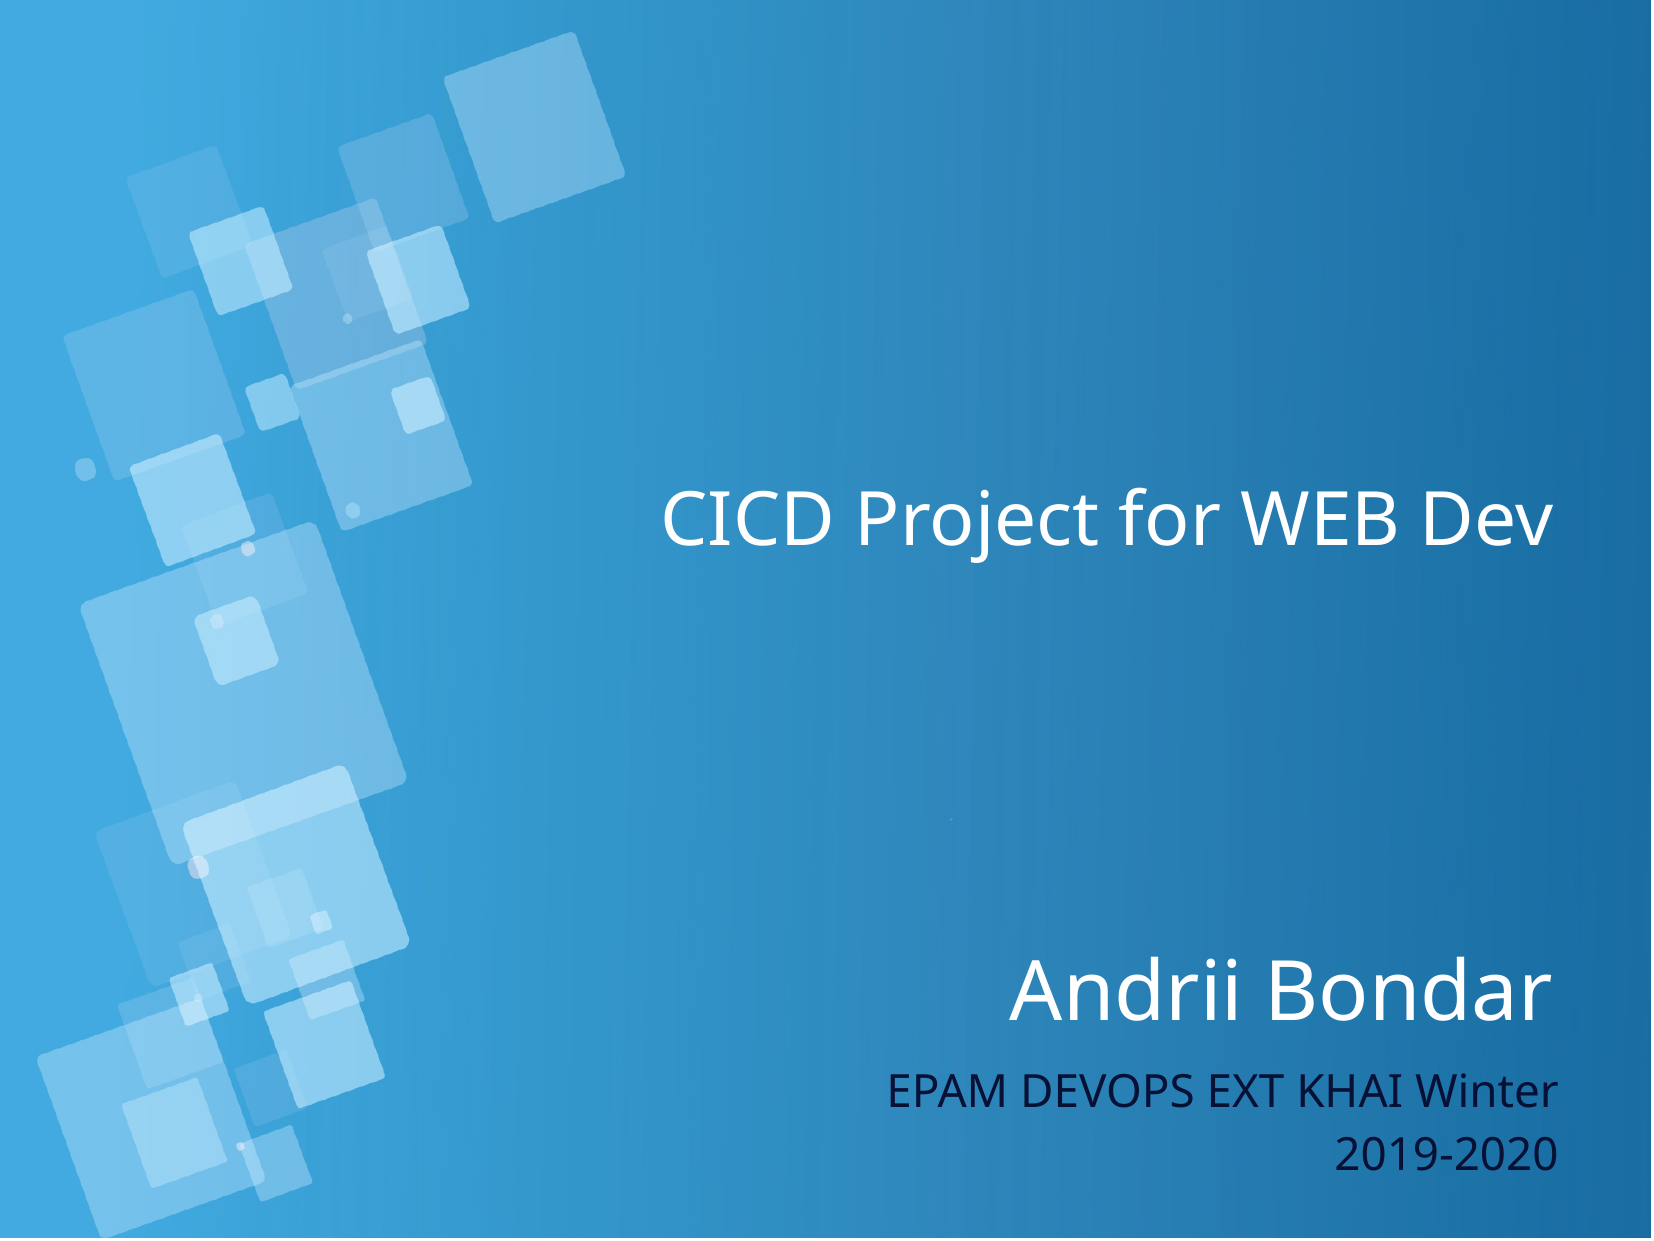

CICD Project for WEB Dev
# Andrii Bondar
EPAM DEVOPS EXT KHAI Winter 2019-2020